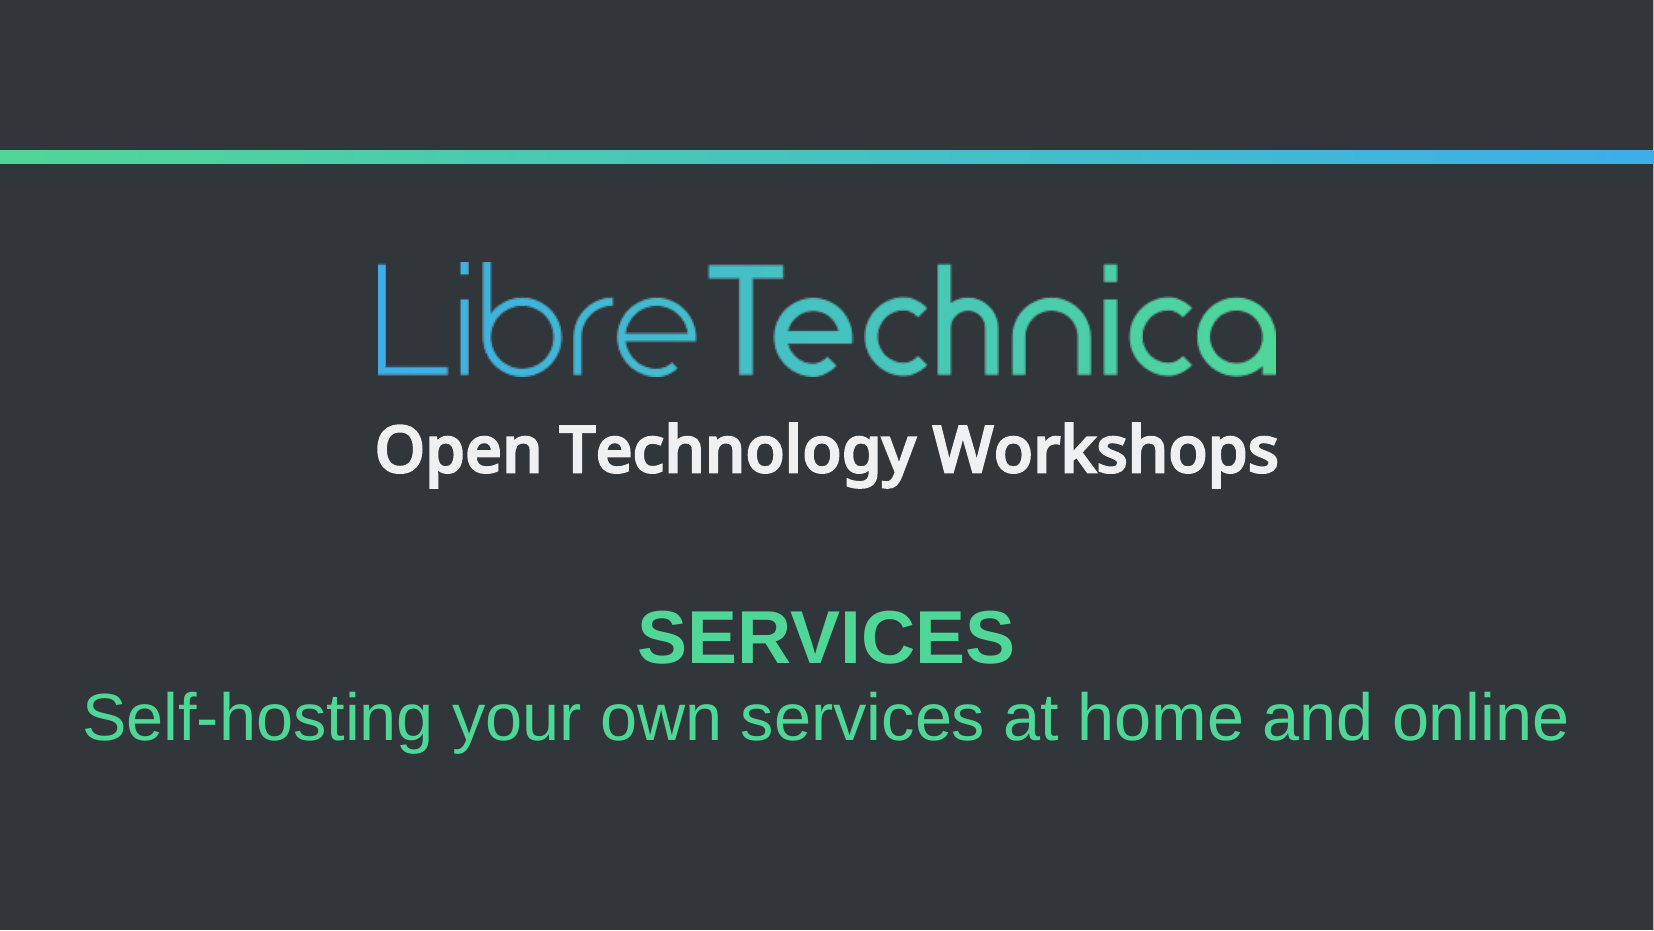

# Open Technology Workshops
SERVICES
Self-hosting your own services at home and online